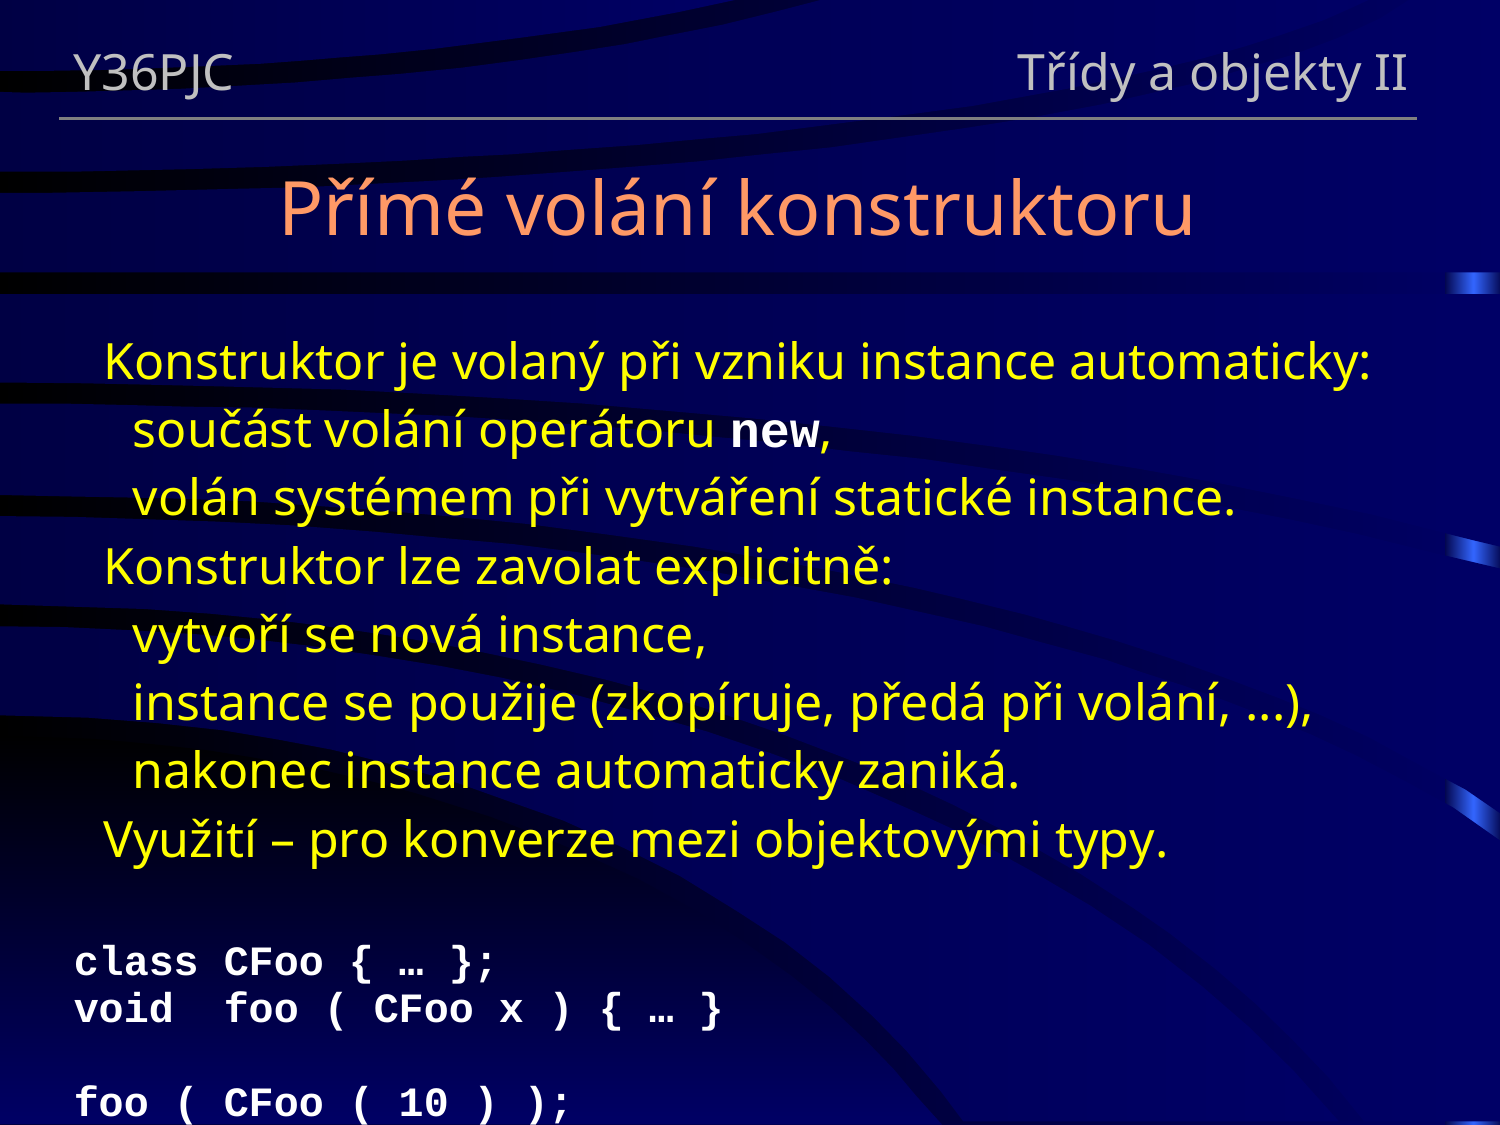

Y36PJC
Třídy a objekty II
Přímé volání konstruktoru
Konstruktor je volaný při vzniku instance automaticky:
součást volání operátoru new,
volán systémem při vytváření statické instance.
Konstruktor lze zavolat explicitně:
vytvoří se nová instance,
instance se použije (zkopíruje, předá při volání, ...),
nakonec instance automaticky zaniká.
Využití – pro konverze mezi objektovými typy.
class CFoo { … };
void foo ( CFoo x ) { … }
foo ( CFoo ( 10 ) );
foo ( * new CFoo ( 10 ) ); // !! chyba – jak delete